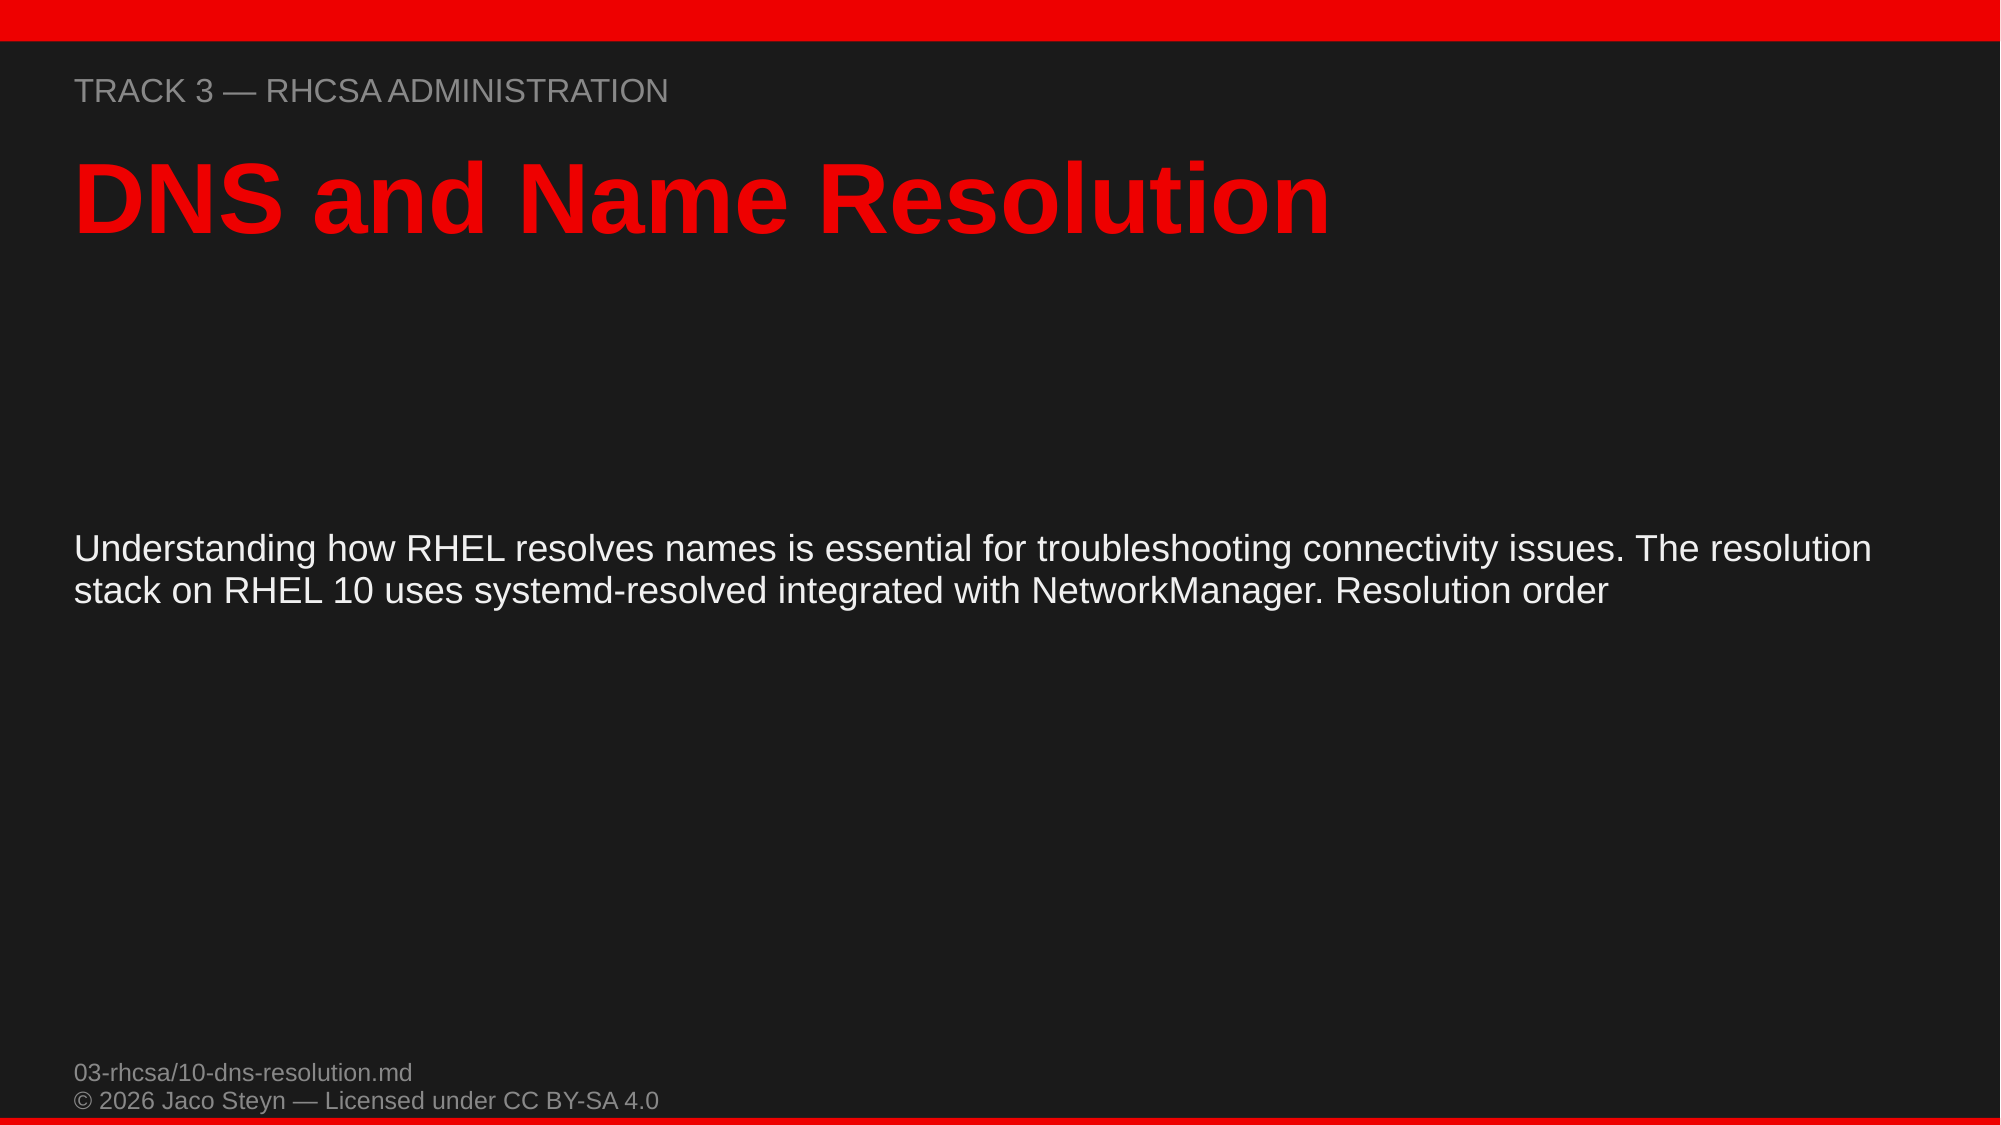

TRACK 3 — RHCSA ADMINISTRATION
DNS and Name Resolution
Understanding how RHEL resolves names is essential for troubleshooting connectivity issues. The resolution stack on RHEL 10 uses systemd-resolved integrated with NetworkManager. Resolution order
03-rhcsa/10-dns-resolution.md
© 2026 Jaco Steyn — Licensed under CC BY-SA 4.0